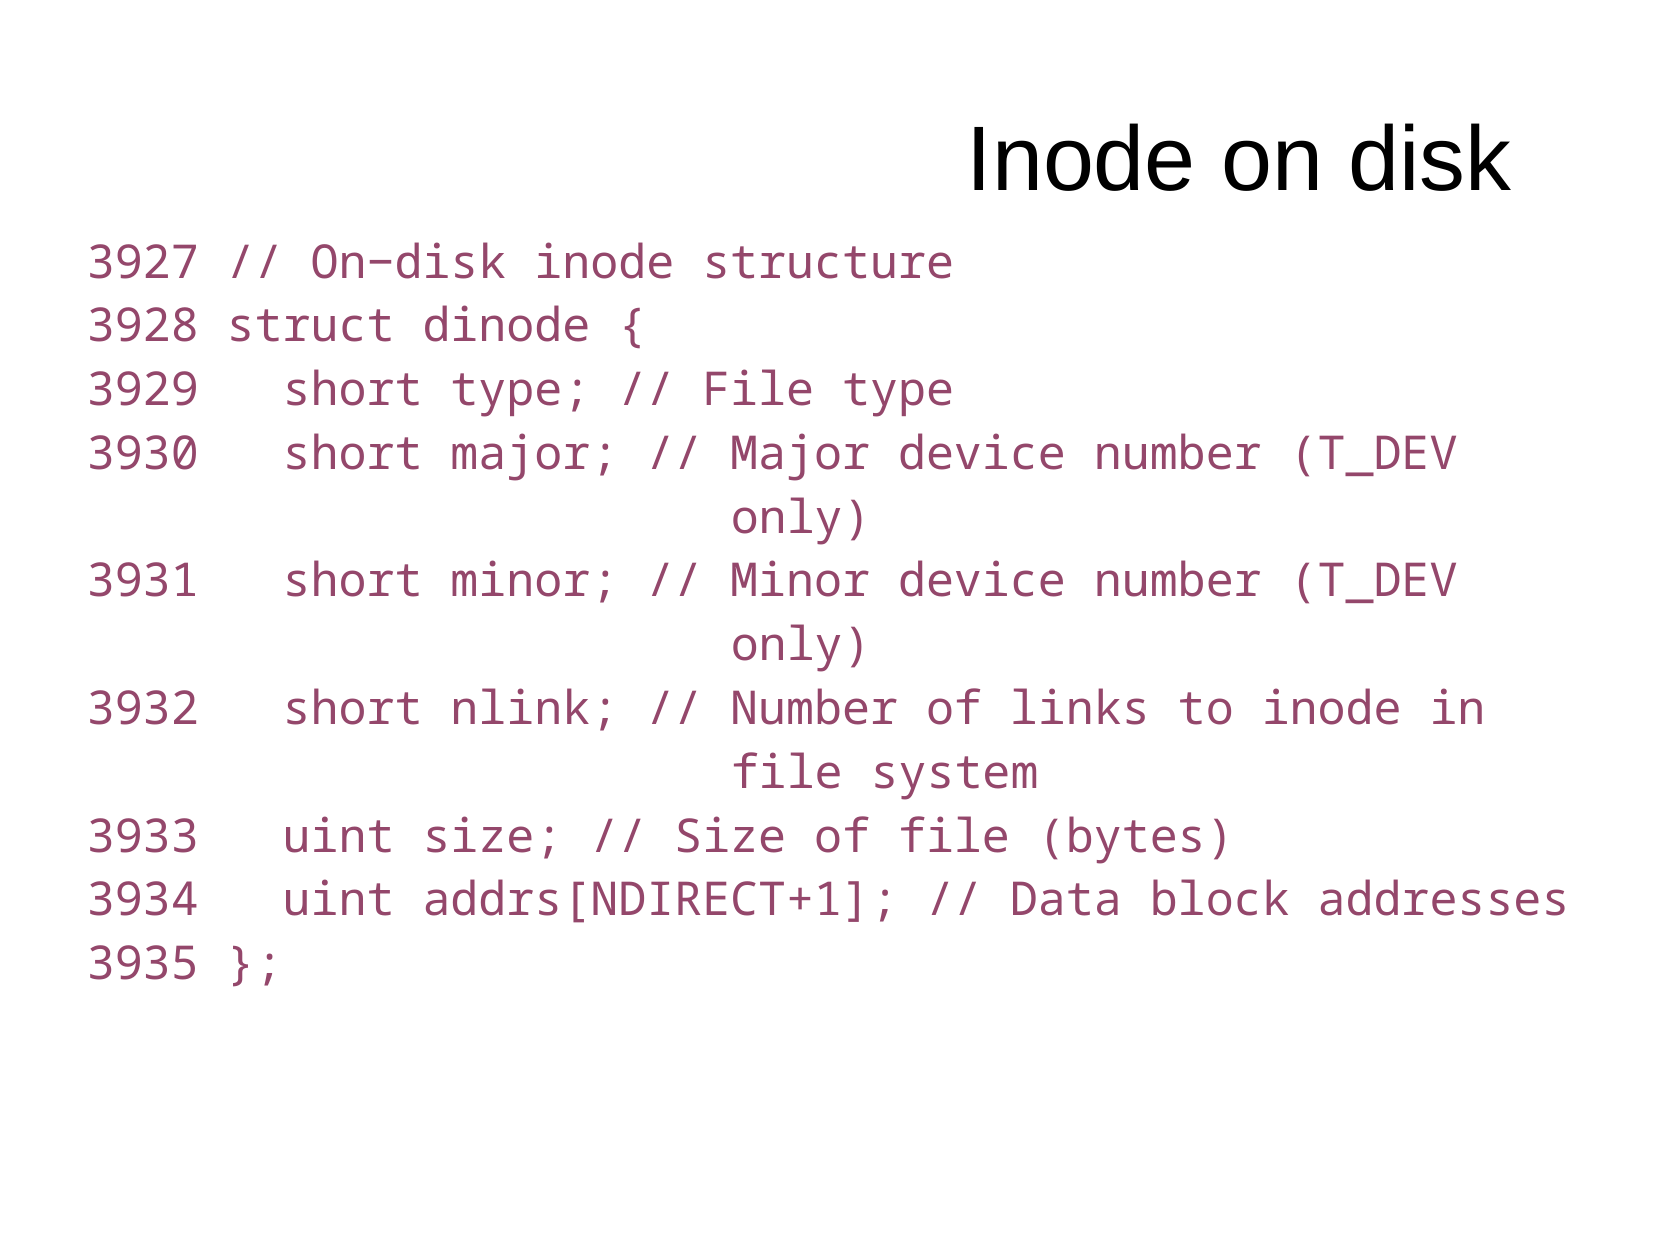

# Inode on disk
3927 // On−disk inode structure
3928 struct dinode {
3929 short type; // File type
3930 short major; // Major device number (T_DEV
 only)
3931 short minor; // Minor device number (T_DEV
 only)
3932 short nlink; // Number of links to inode in
 file system
3933 uint size; // Size of file (bytes)
3934 uint addrs[NDIRECT+1]; // Data block addresses
3935 };